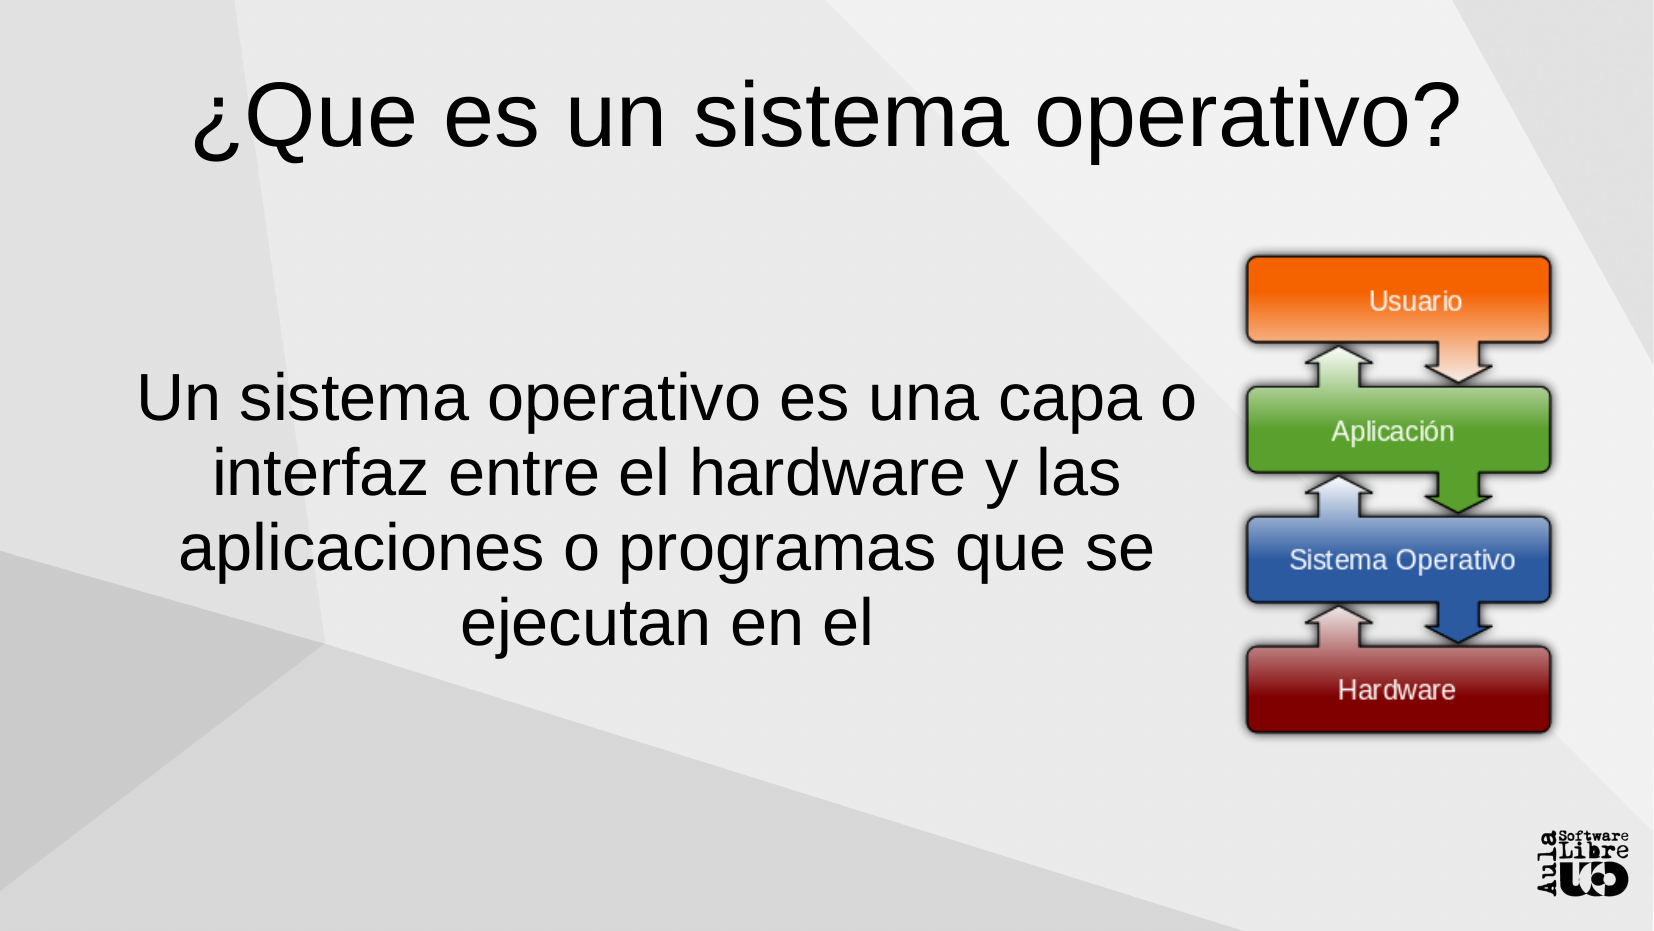

# ¿Que es un sistema operativo?
Un sistema operativo es una capa o interfaz entre el hardware y las aplicaciones o programas que se ejecutan en el